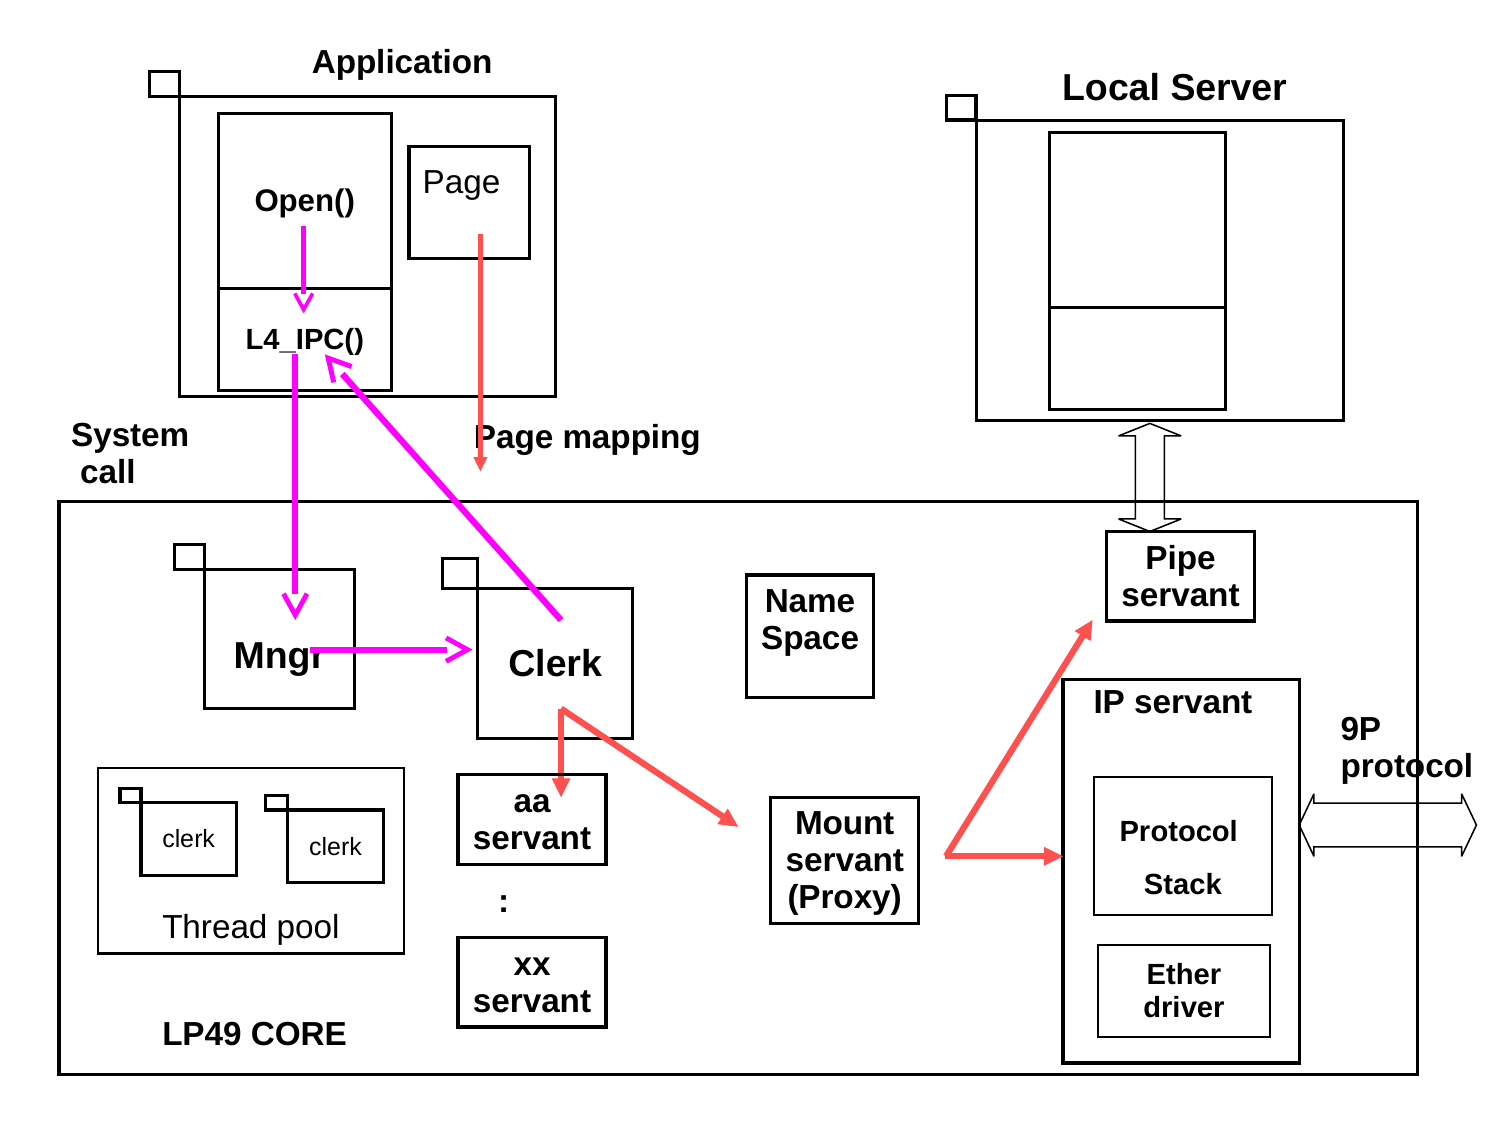

Application
 Local Server
Open()
Page
L4_IPC()
System
 call
Page mapping
Pipe
servant
Clerk
Mngr
Name
Space
IP servant
9P
protocol
Thread pool
aa
servant
Protocol
Stack
Mount
servant
(Proxy)
clerk
clerk
:
xx
servant
Ether
driver
LP49 CORE